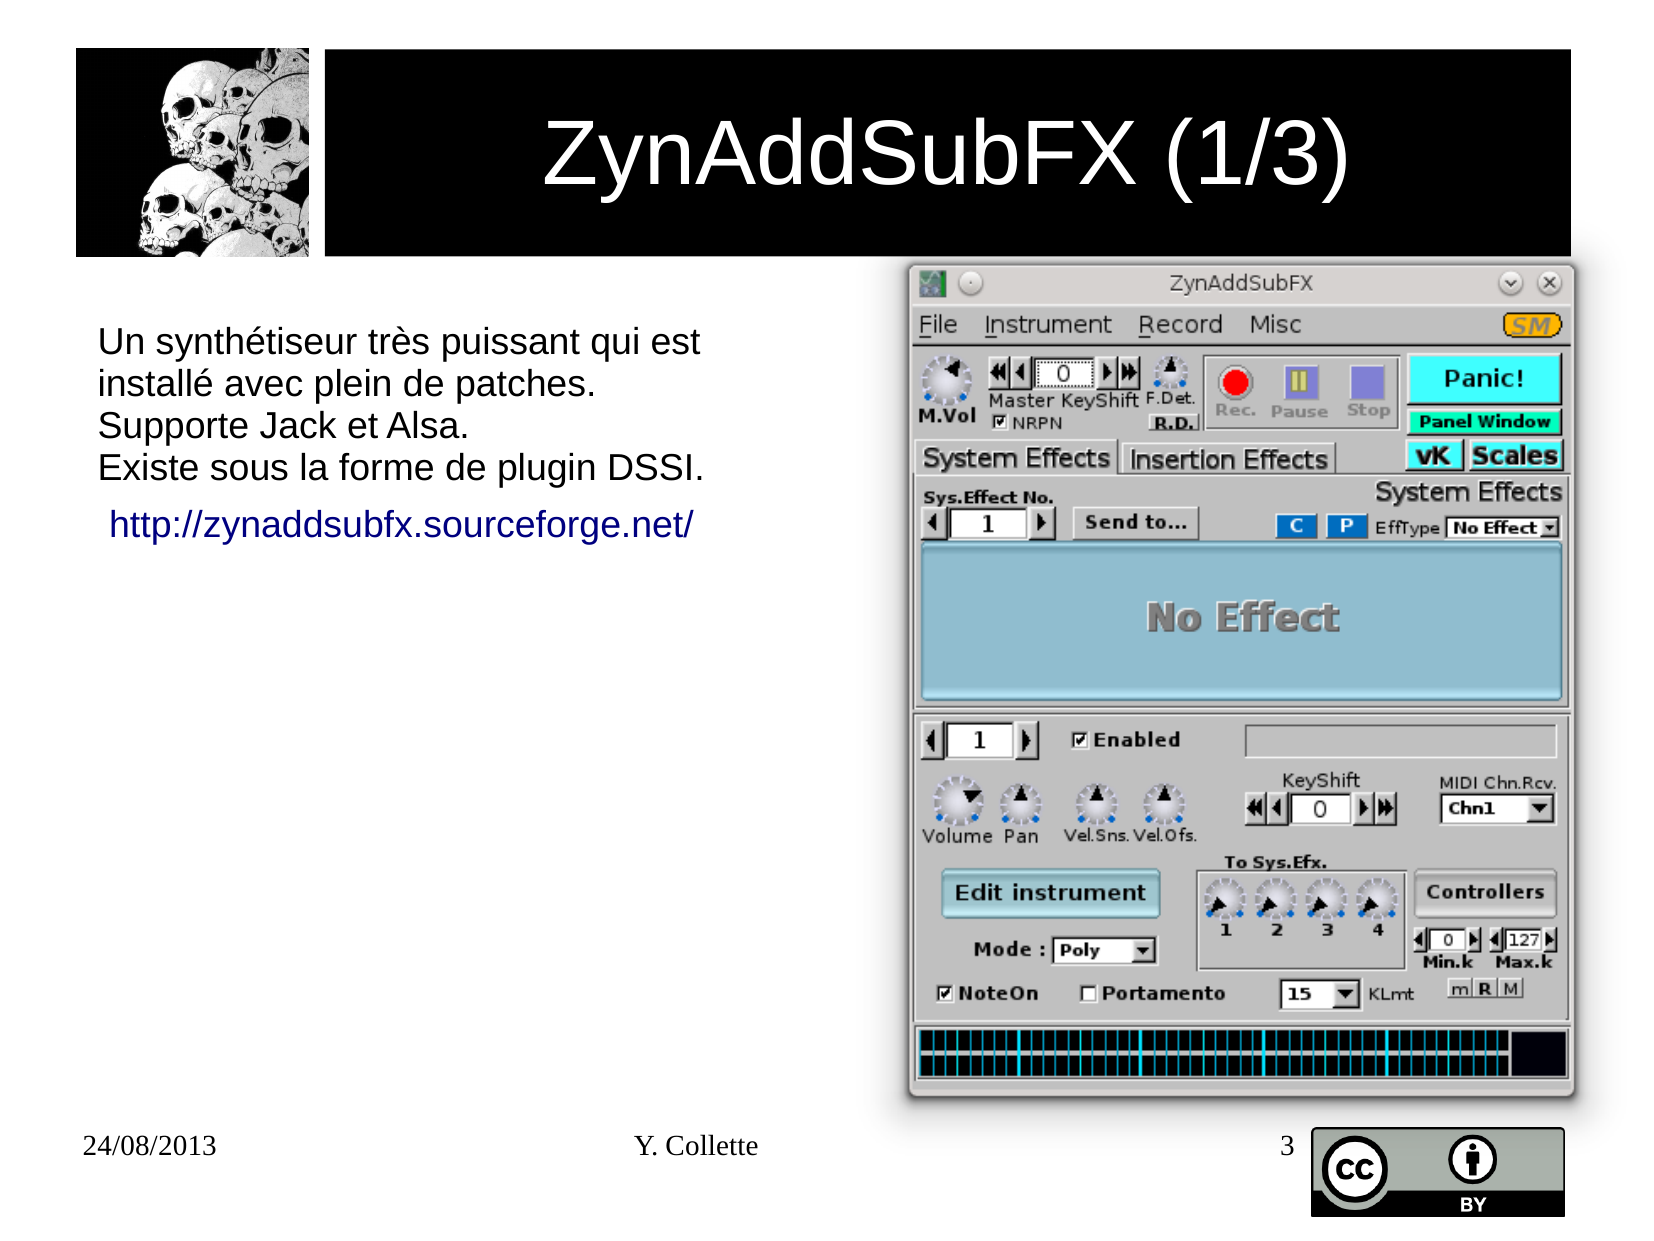

# ZynAddSubFX (1/3)
Un synthétiseur très puissant qui est installé avec plein de patches.
Supporte Jack et Alsa.
Existe sous la forme de plugin DSSI.
http://zynaddsubfx.sourceforge.net/
Y. Collette
3